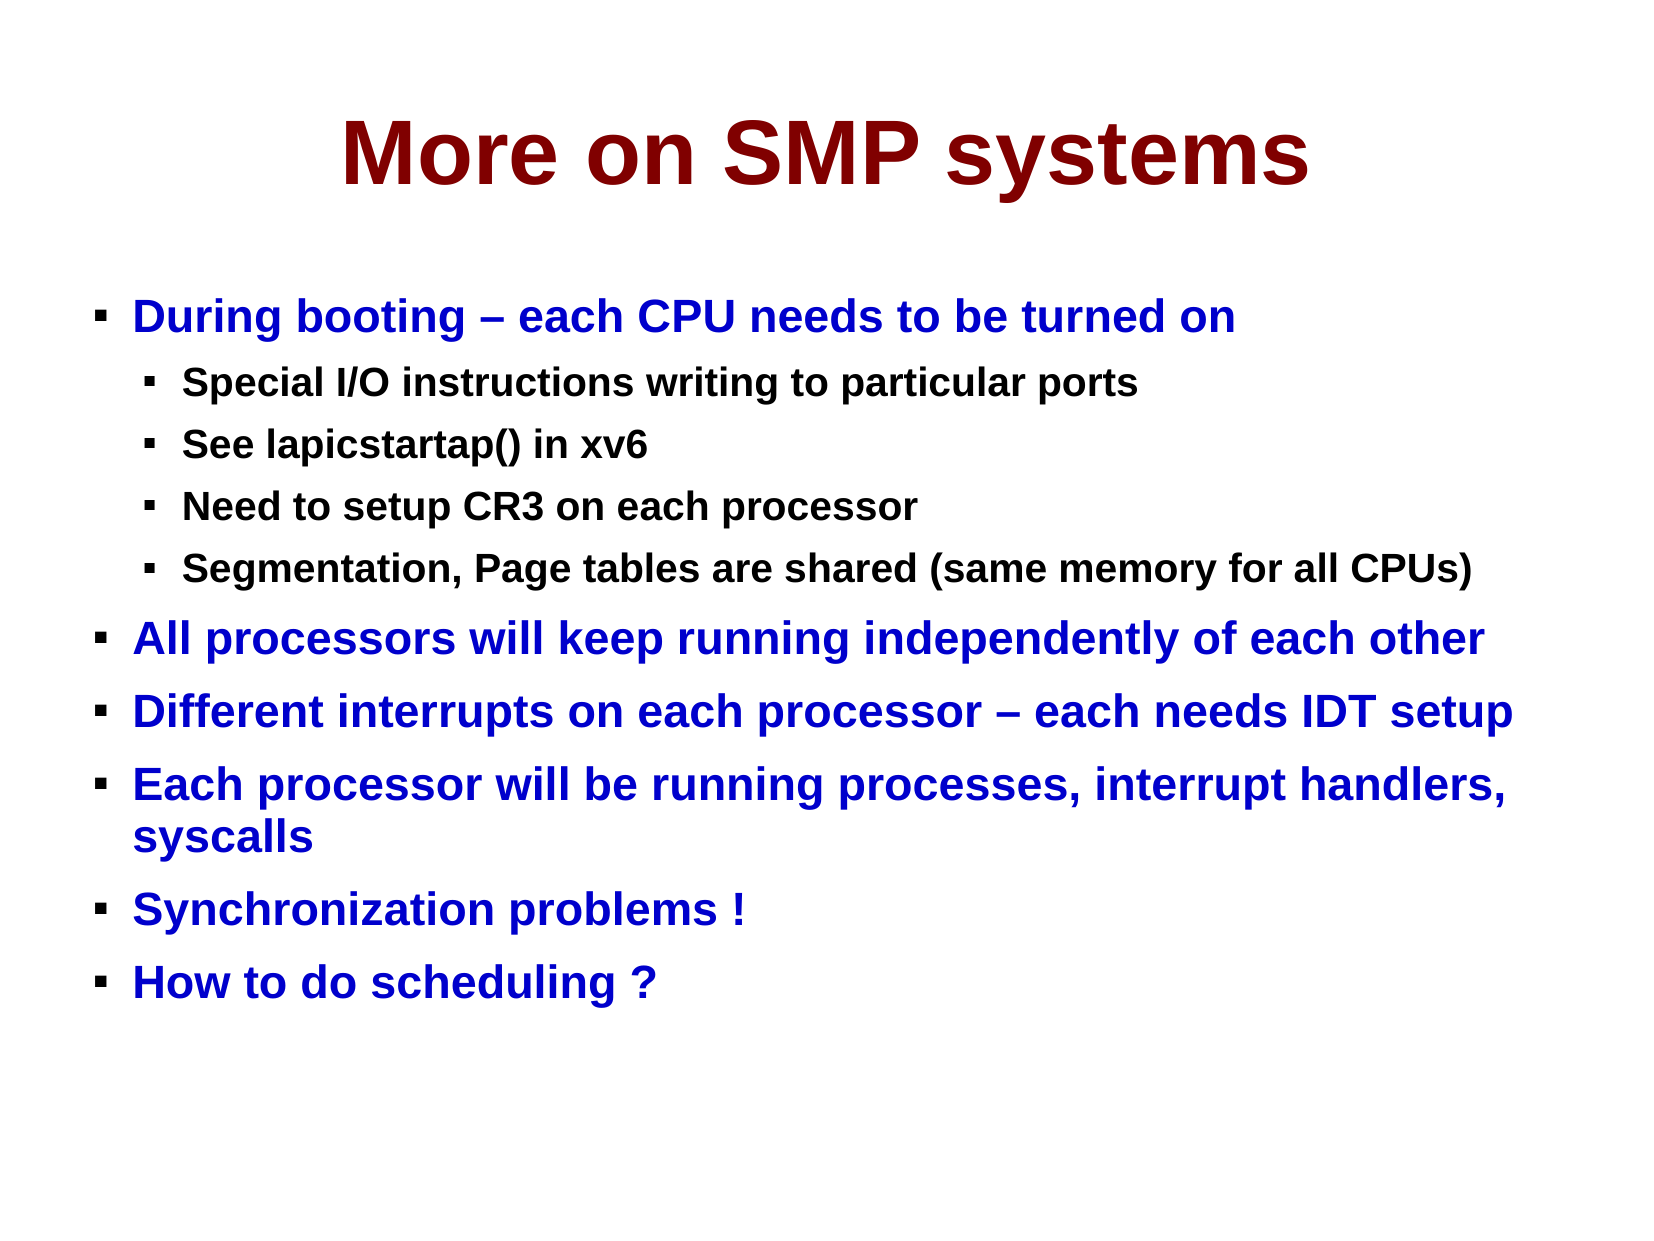

# More on SMP systems
During booting – each CPU needs to be turned on
Special I/O instructions writing to particular ports
See lapicstartap() in xv6
Need to setup CR3 on each processor
Segmentation, Page tables are shared (same memory for all CPUs)
All processors will keep running independently of each other
Different interrupts on each processor – each needs IDT setup
Each processor will be running processes, interrupt handlers, syscalls
Synchronization problems !
How to do scheduling ?